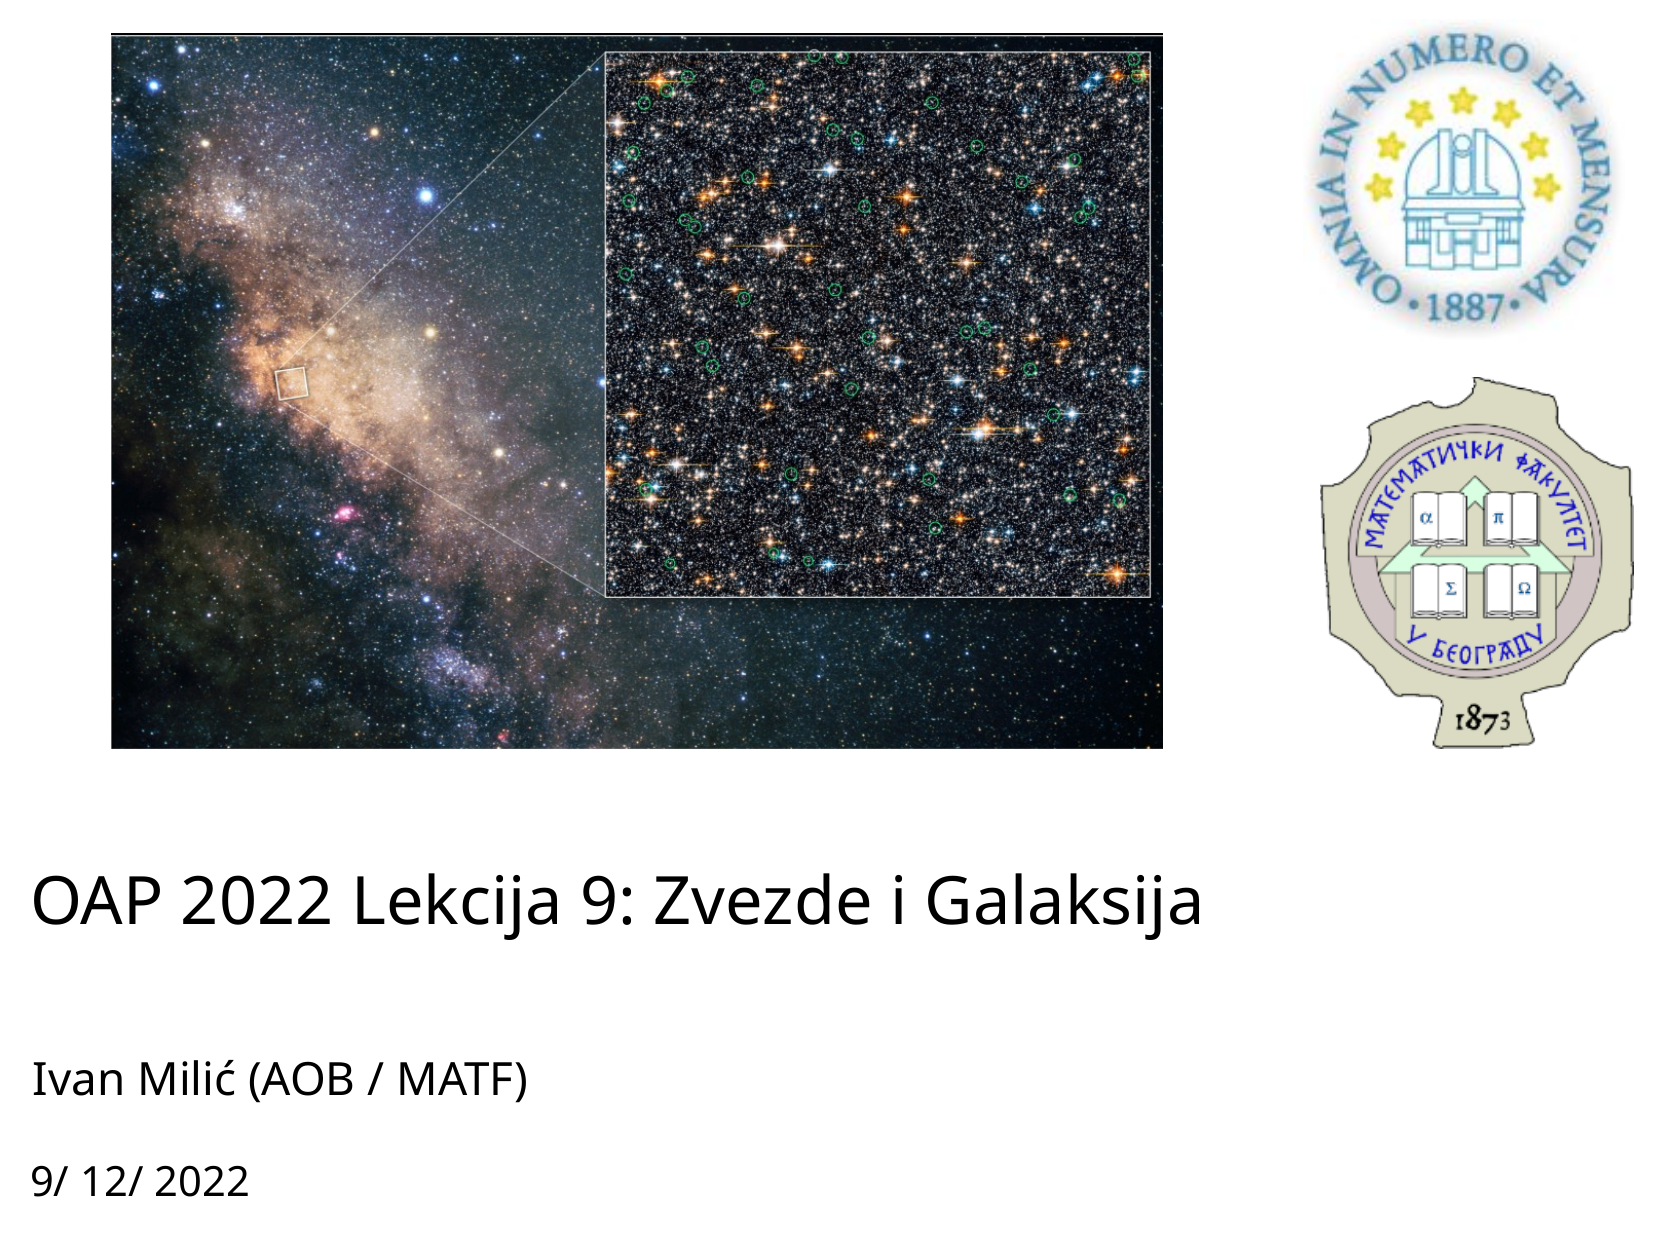

OAP 2022 Lekcija 9: Zvezde i Galaksija
Ivan Milić (AOB / MATF)
# 9/ 12/ 2022